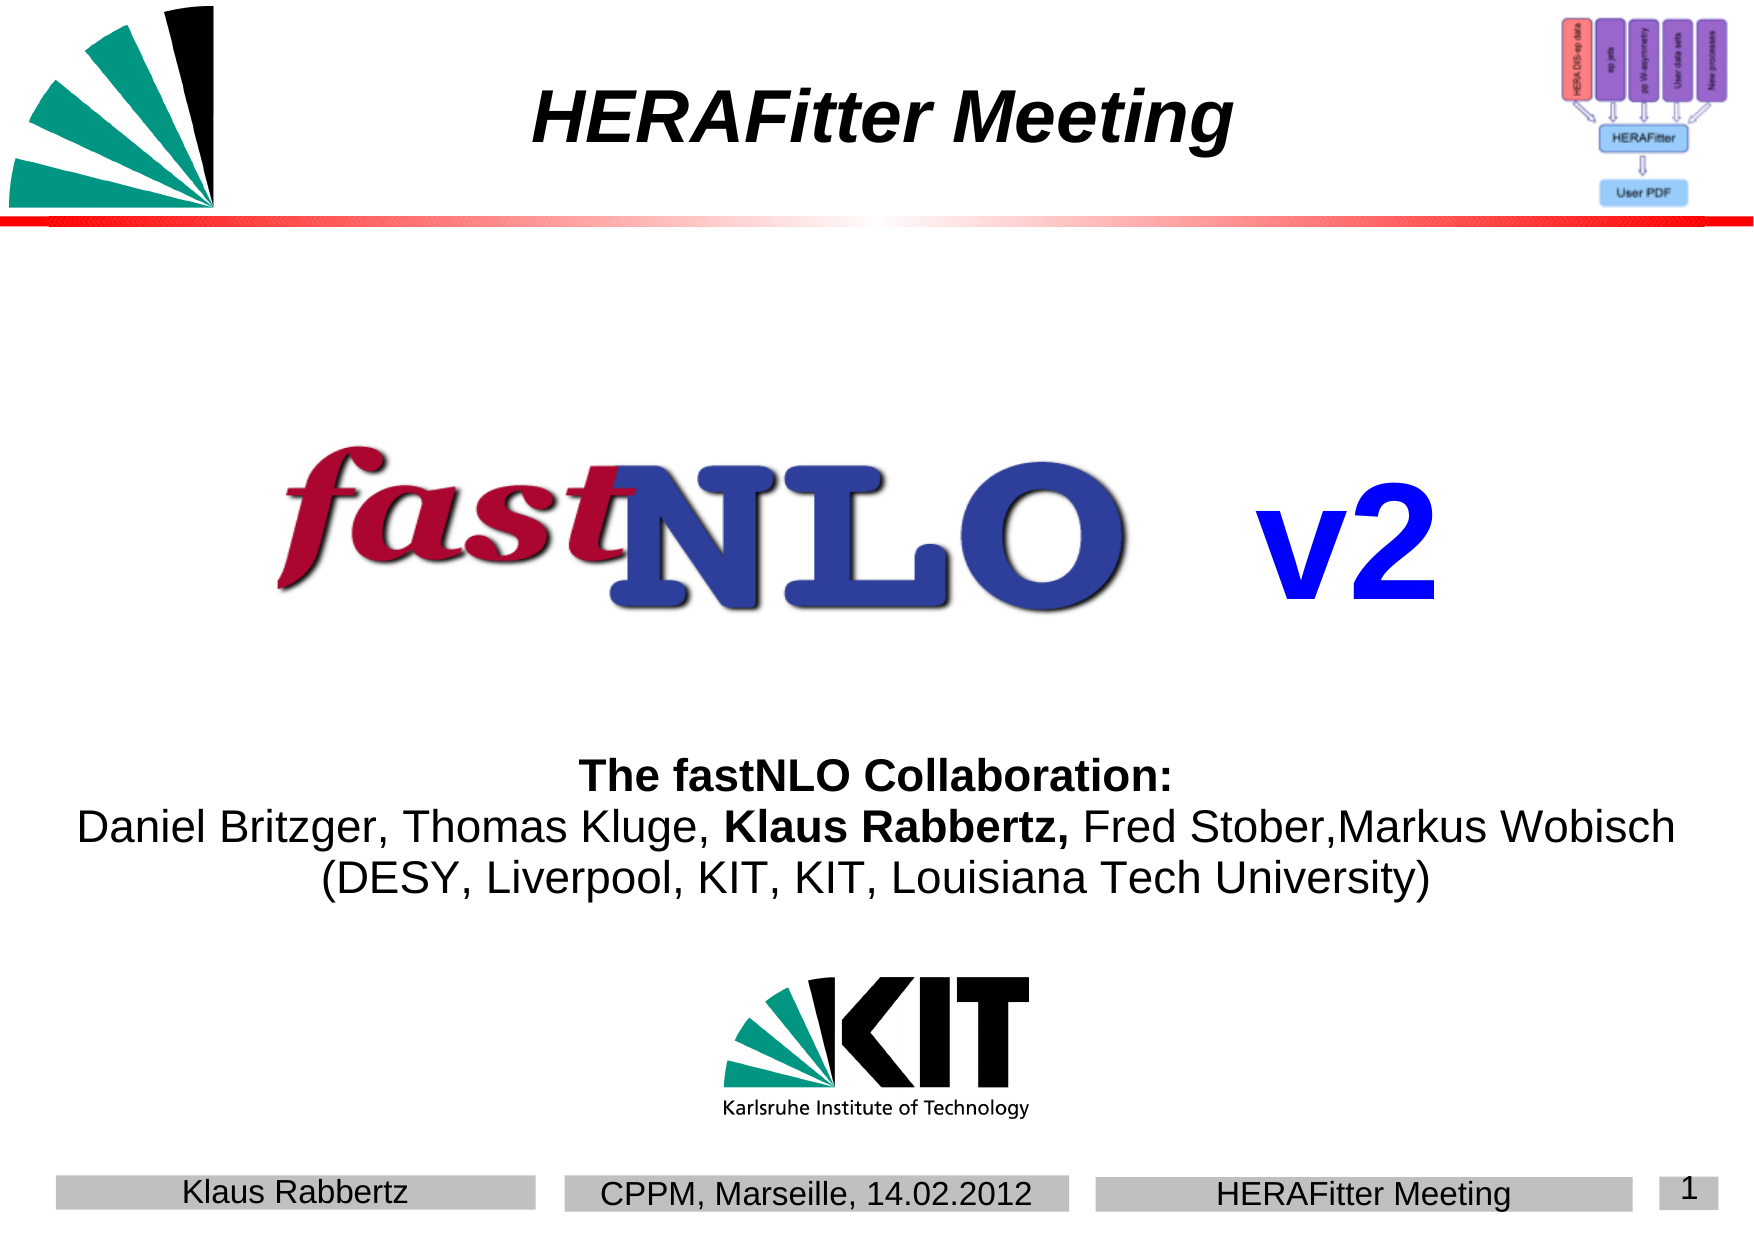

# HERAFitter Meeting
v2
The fastNLO Collaboration:
Daniel Britzger, Thomas Kluge, Klaus Rabbertz, Fred Stober,Markus Wobisch
(DESY, Liverpool, KIT, KIT, Louisiana Tech University)